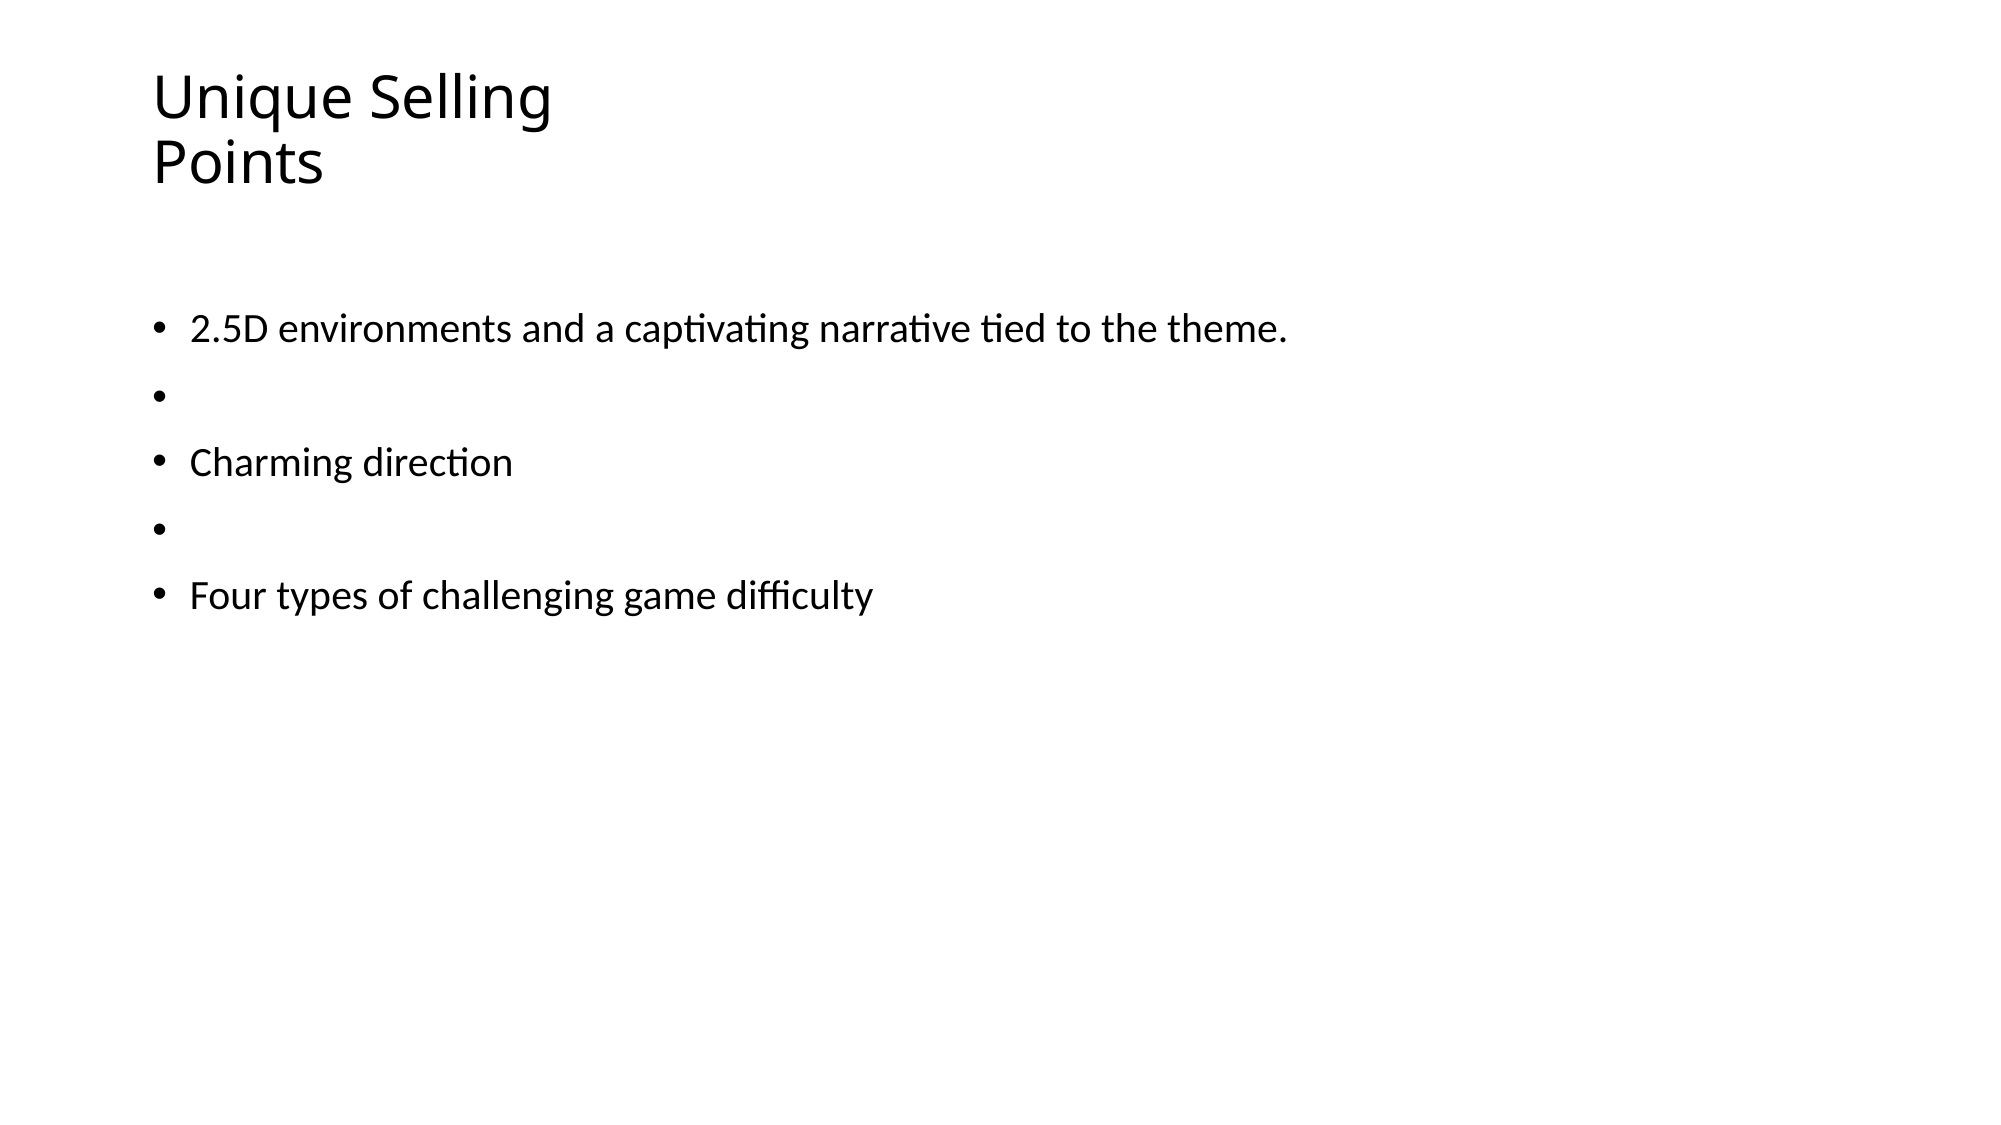

# Unique Selling Points
2.5D environments and a captivating narrative tied to the theme.
Charming direction
Four types of challenging game difficulty